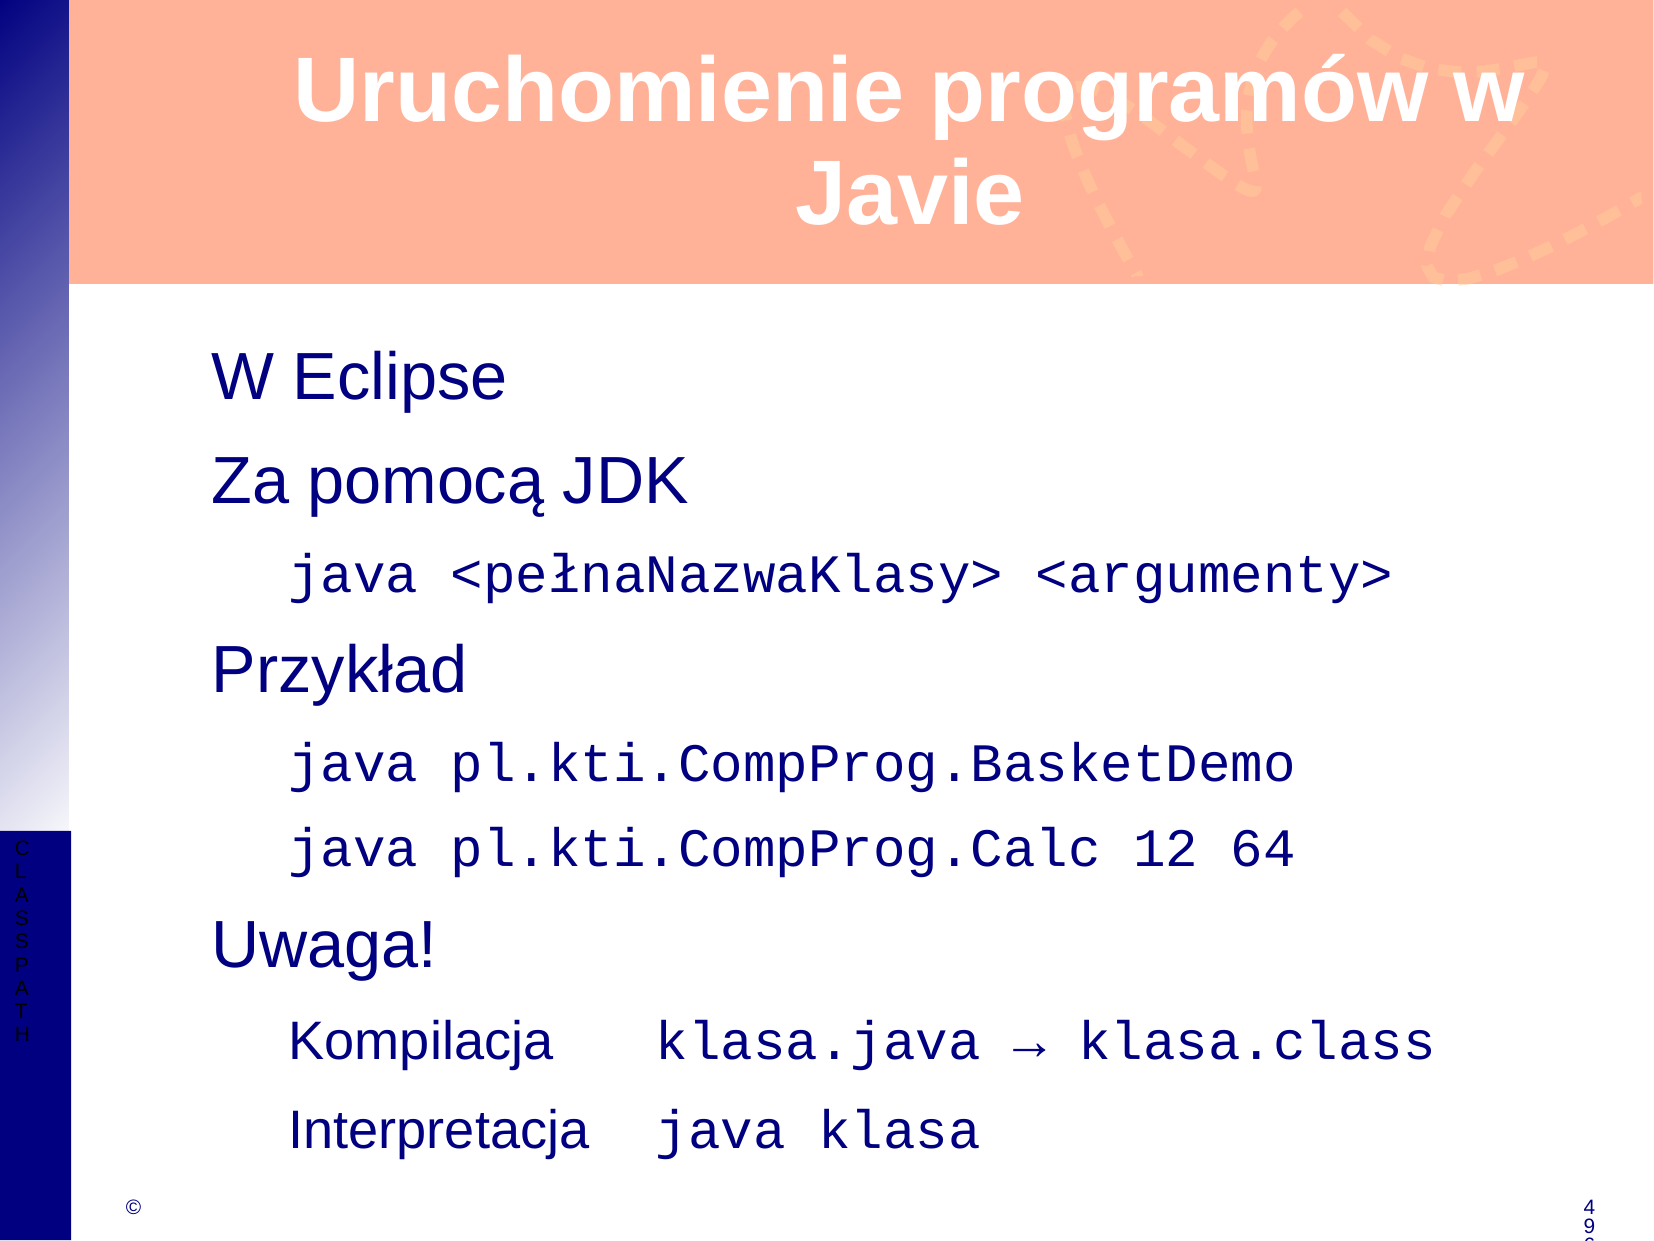

Uruchomienie programów w Javie
# W Eclipse
Za pomocą JDK
java <pełnaNazwaKlasy> <argumenty>
Przykład
java pl.kti.CompProg.BasketDemo
java pl.kti.CompProg.Calc 12 64
Uwaga!
Kompilacja	klasa.java → klasa.class
Interpretacja	java klasa
C
L
A
S
S
P
A
T
H